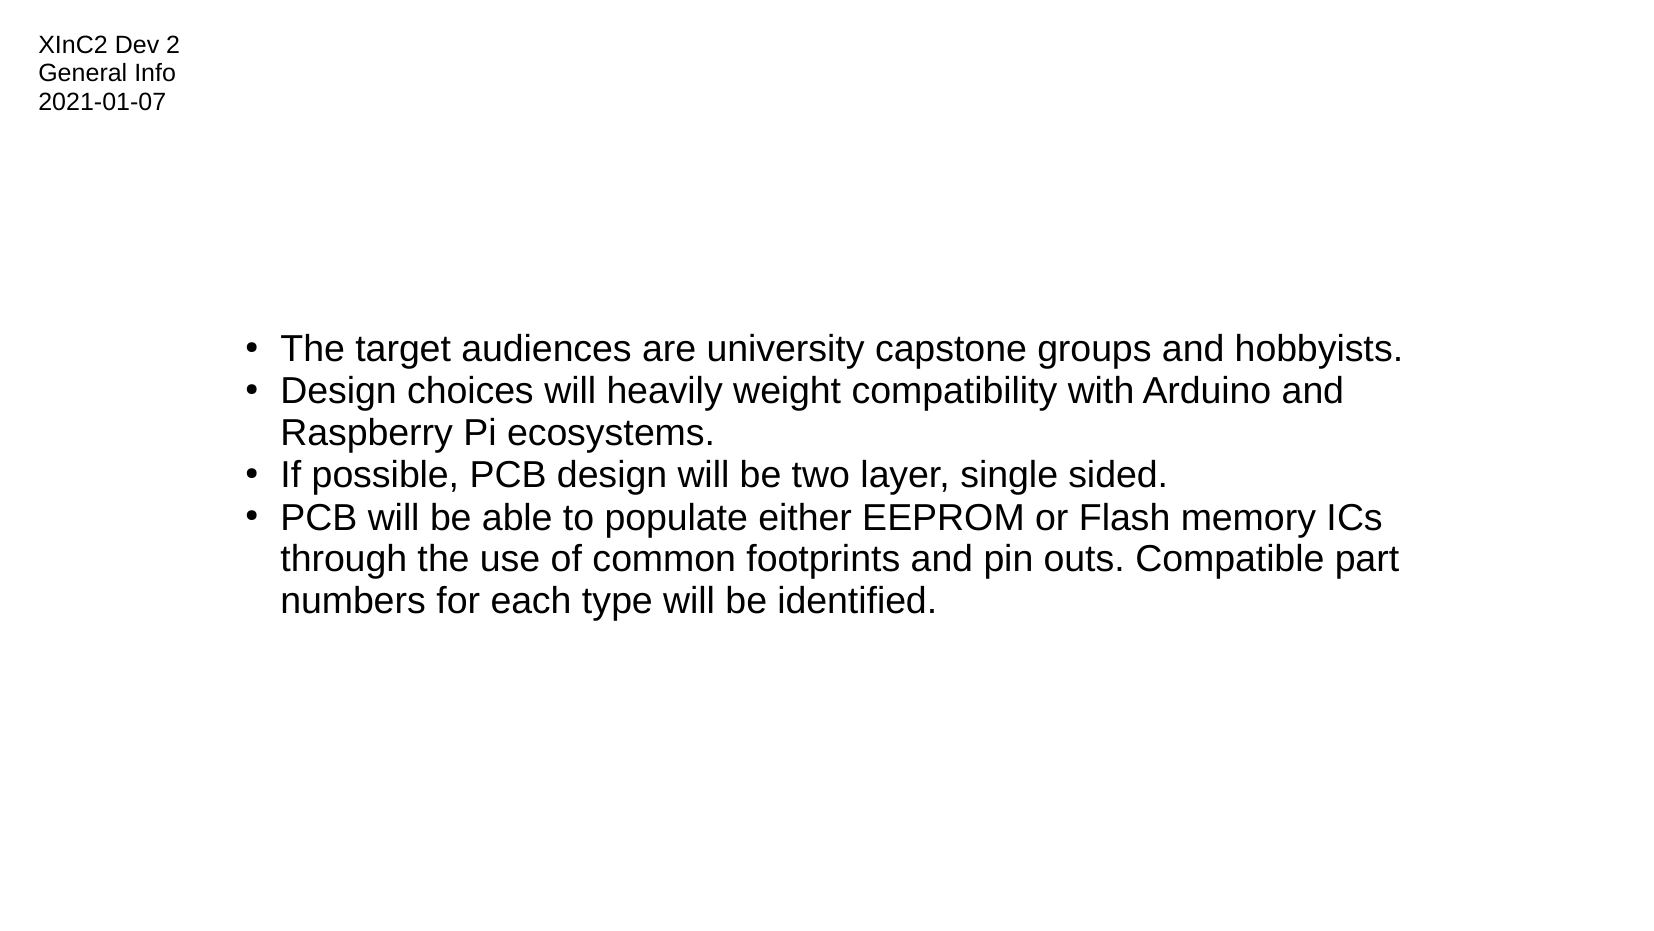

XInC2 Dev 2
General Info
2021-01-07
The target audiences are university capstone groups and hobbyists.
Design choices will heavily weight compatibility with Arduino and Raspberry Pi ecosystems.
If possible, PCB design will be two layer, single sided.
PCB will be able to populate either EEPROM or Flash memory ICs through the use of common footprints and pin outs. Compatible part numbers for each type will be identified.